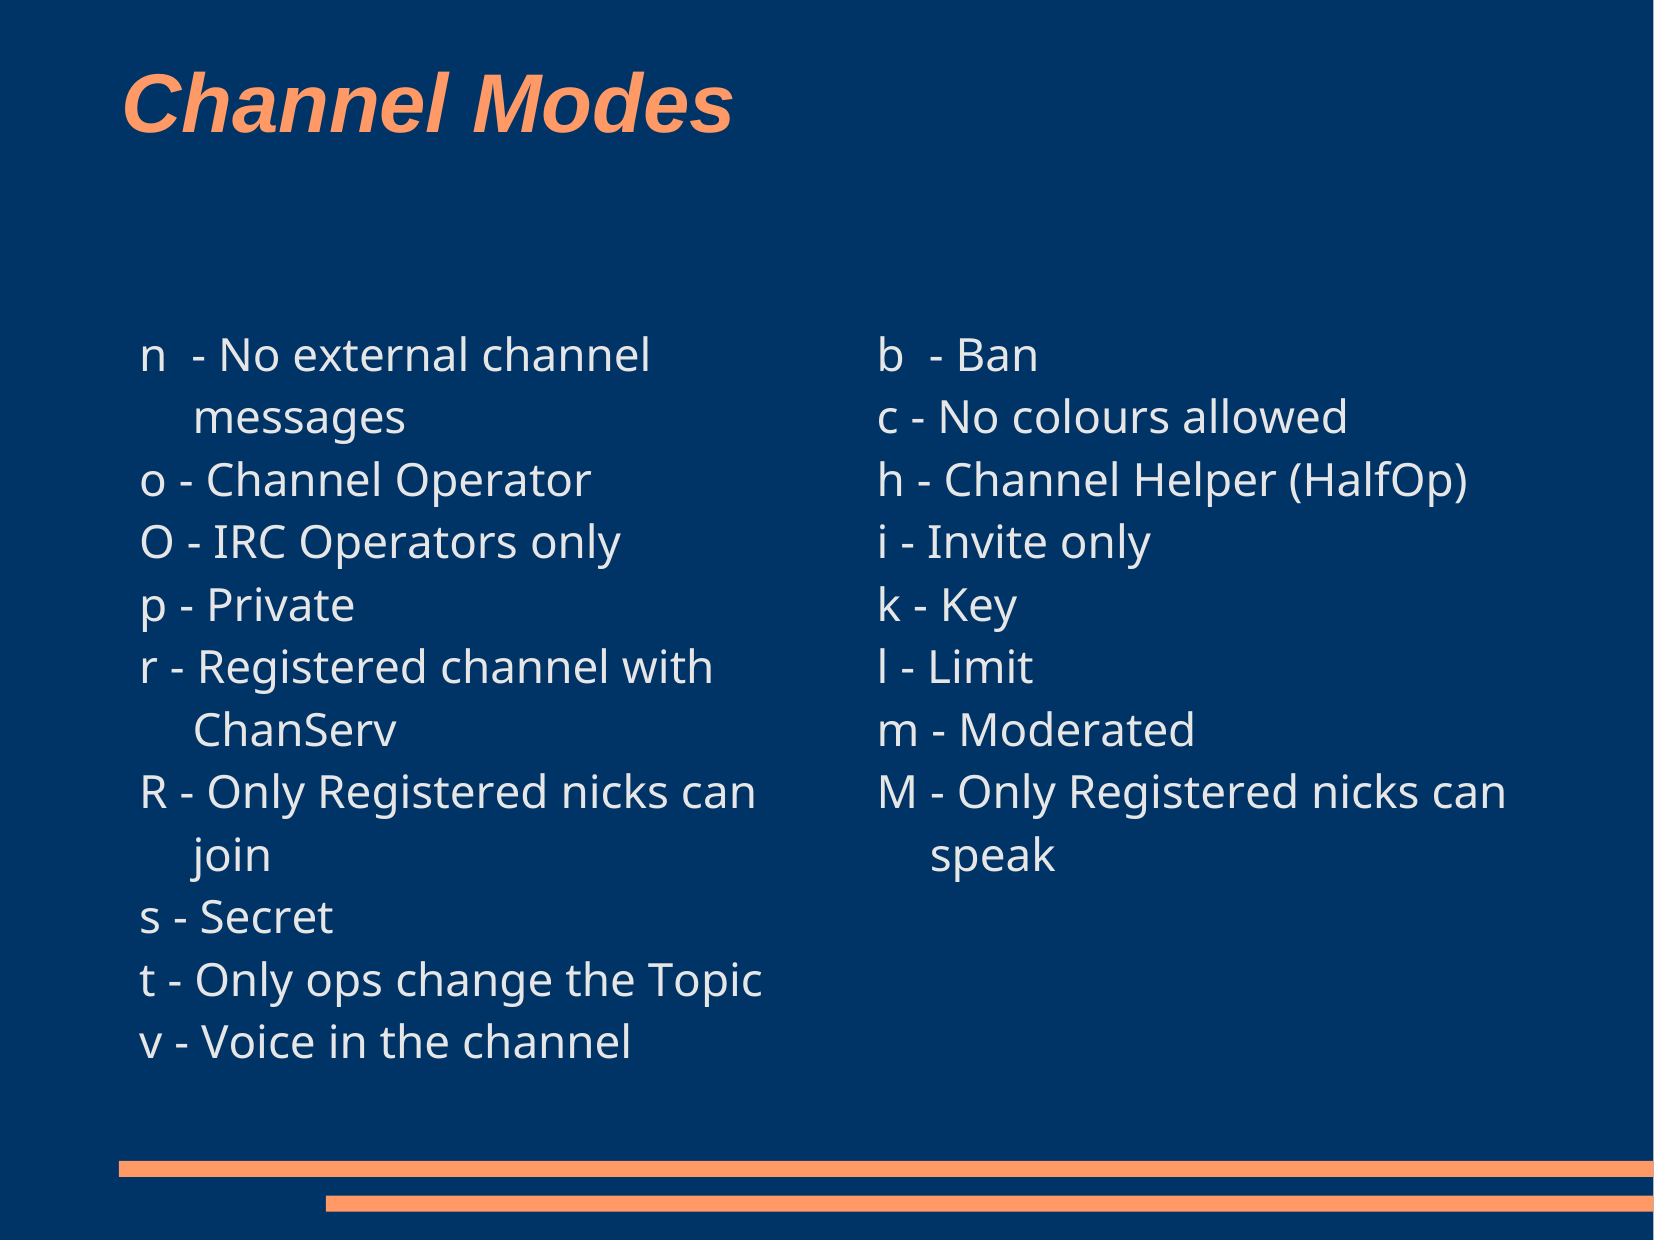

# Channel Modes
n - No external channel messages
o - Channel Operator
O - IRC Operators only
p - Private
r - Registered channel with ChanServ
R - Only Registered nicks can join
s - Secret
t - Only ops change the Topic
v - Voice in the channel
b - Ban
c - No colours allowed
h - Channel Helper (HalfOp)
i - Invite only
k - Key
l - Limit
m - Moderated
M - Only Registered nicks can speak